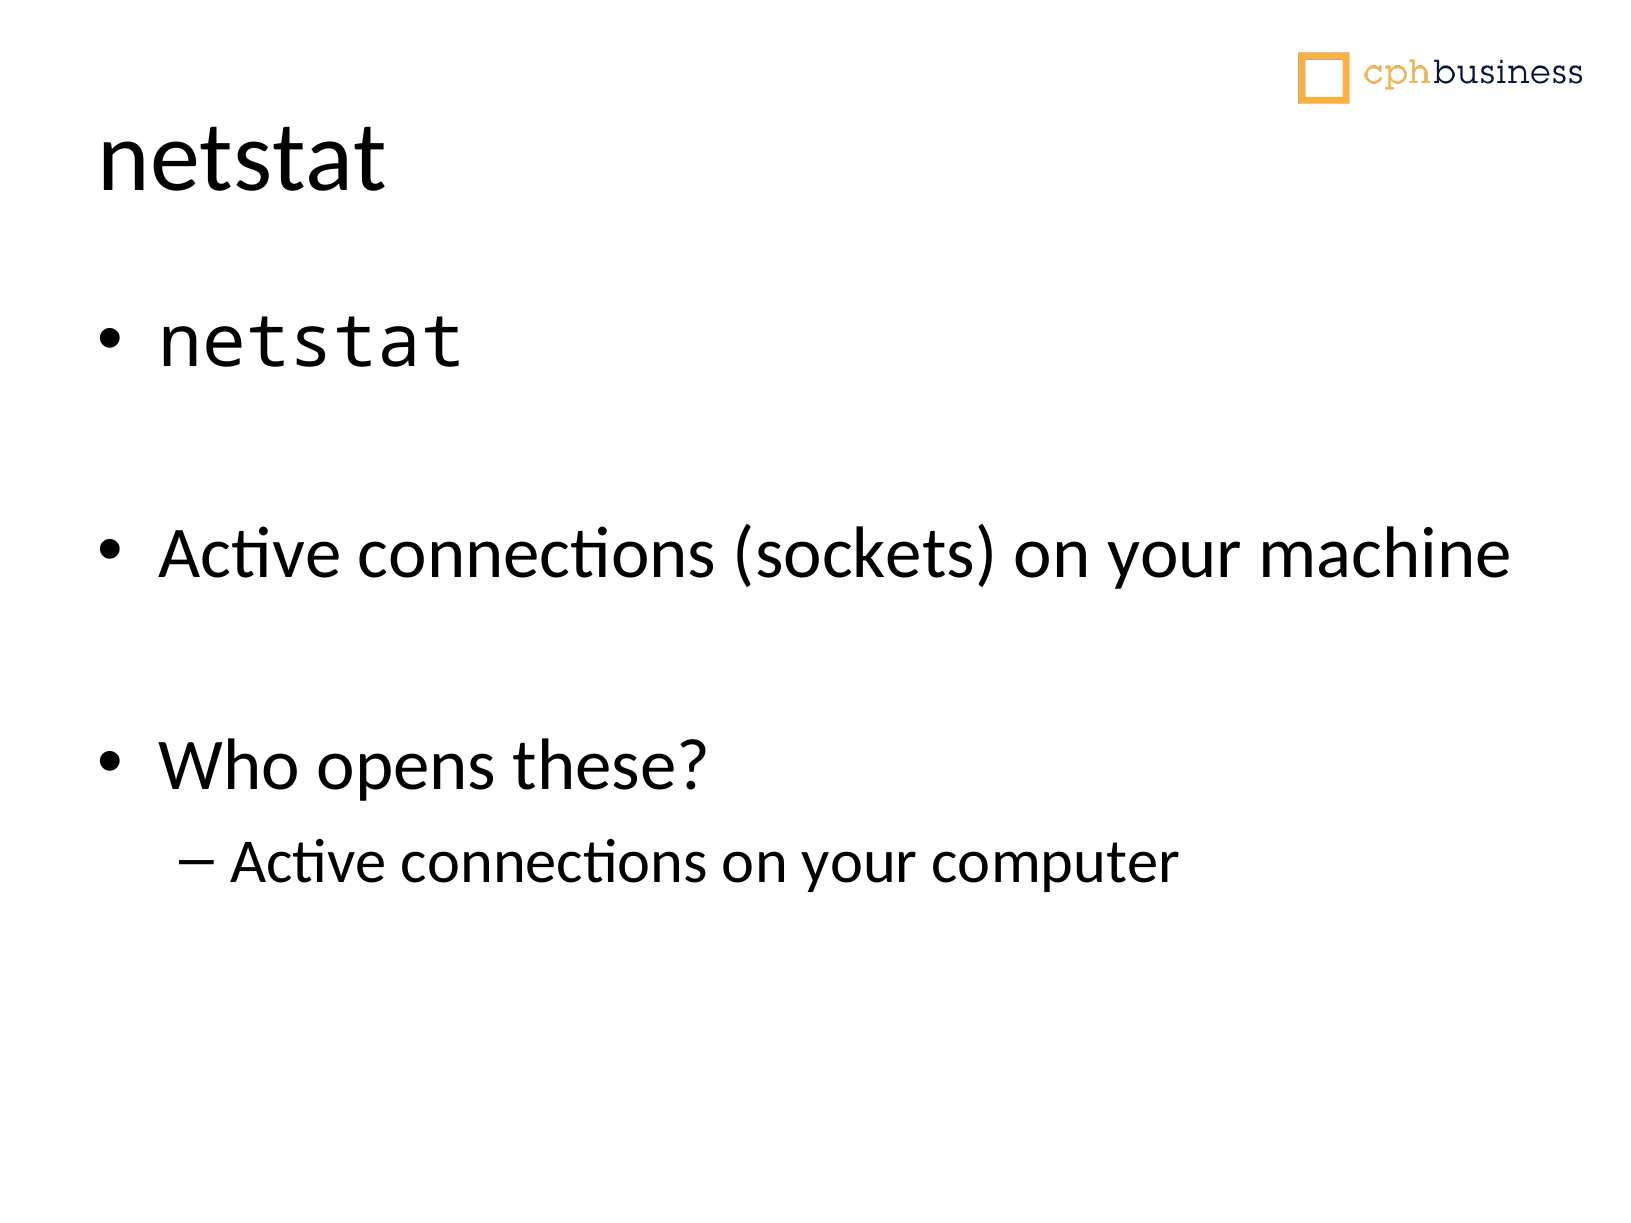

# netstat
netstat
Active connections (sockets) on your machine
Who opens these?
Active connections on your computer